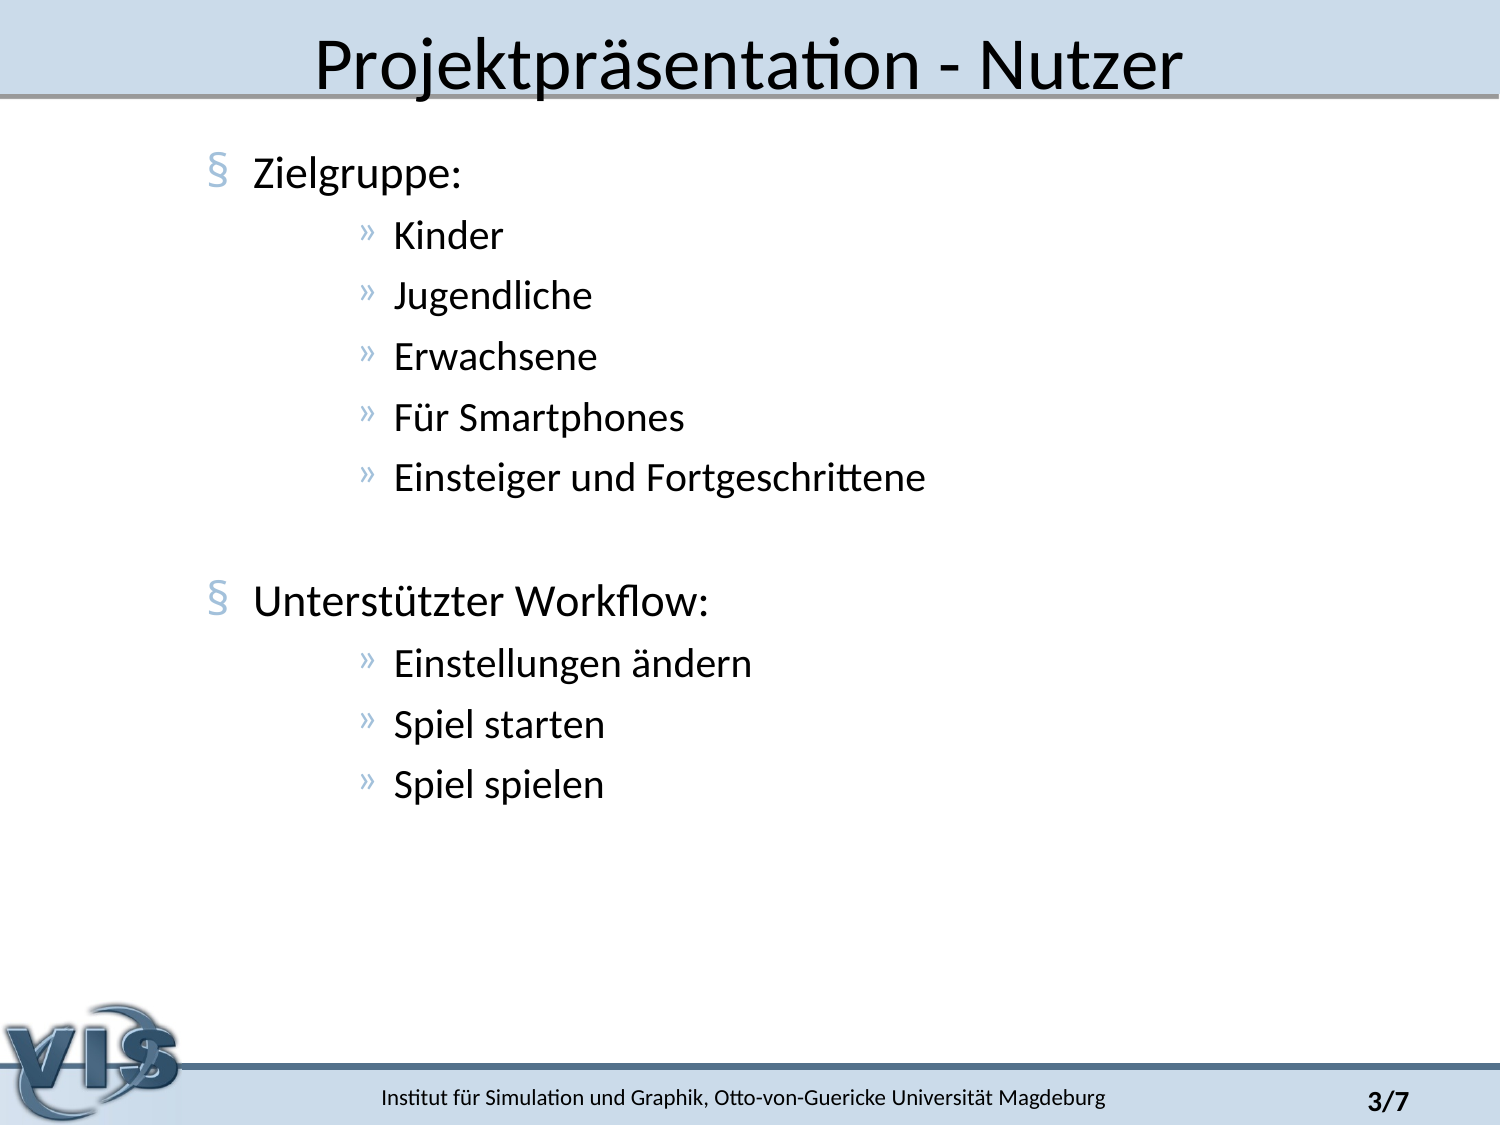

# Projektpräsentation - Nutzer
Zielgruppe:
Kinder
Jugendliche
Erwachsene
Für Smartphones
Einsteiger und Fortgeschrittene
Unterstützter Workflow:
Einstellungen ändern
Spiel starten
Spiel spielen